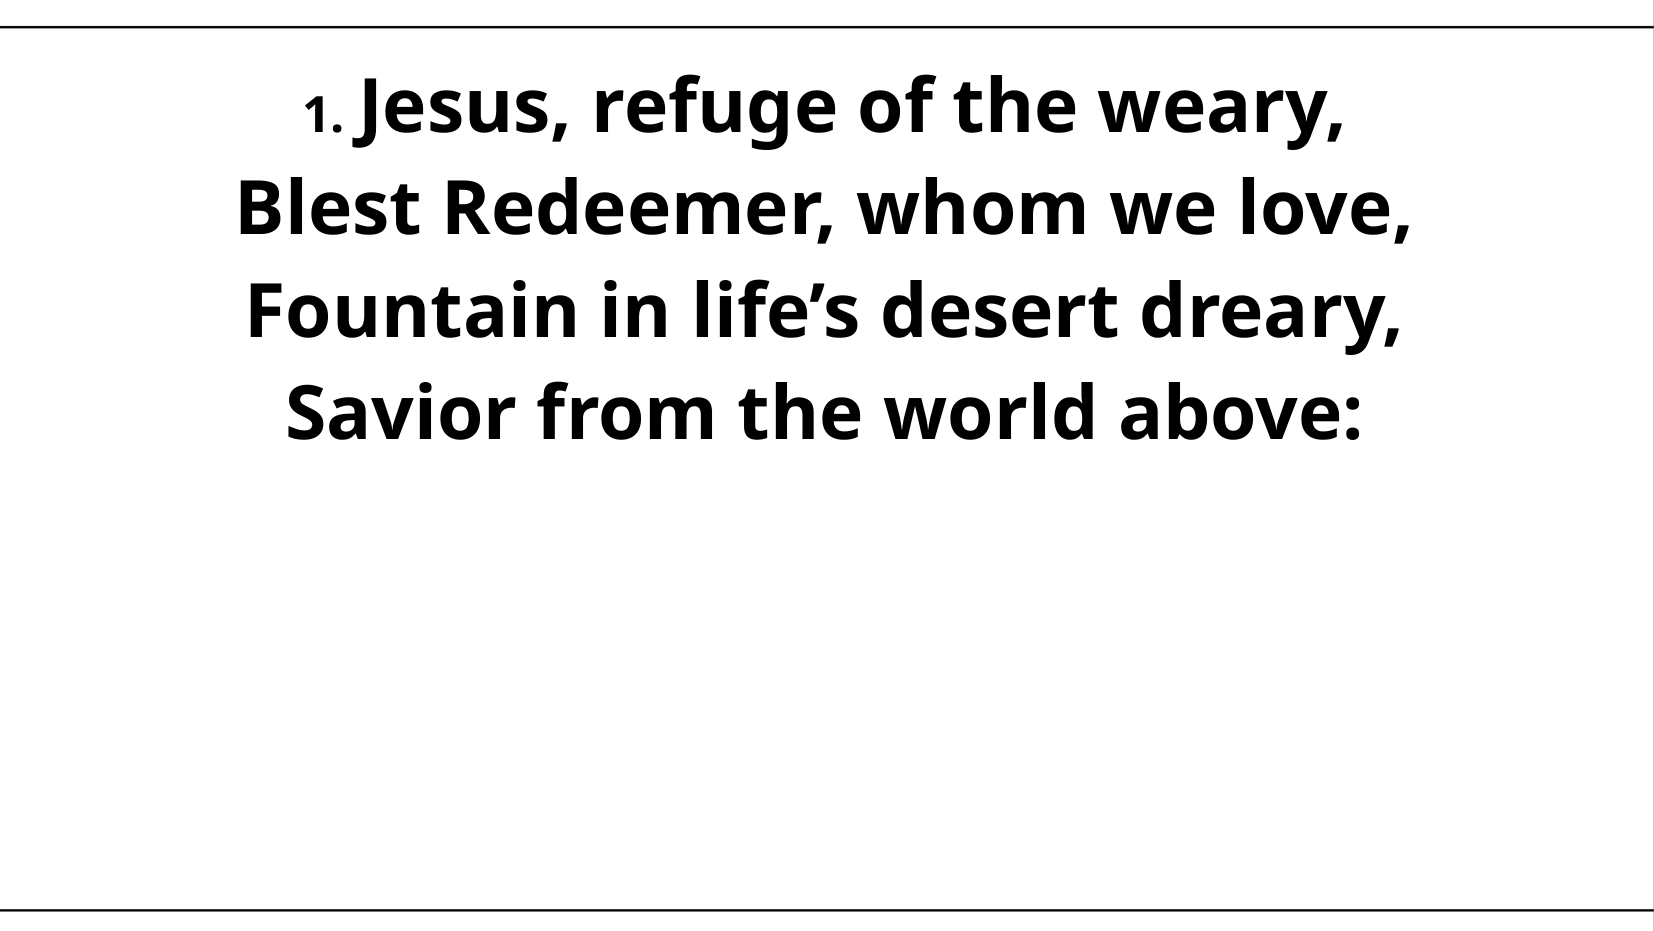

1. Jesus, refuge of the weary,
Blest Redeemer, whom we love,
Fountain in life’s desert dreary,
Savior from the world above: